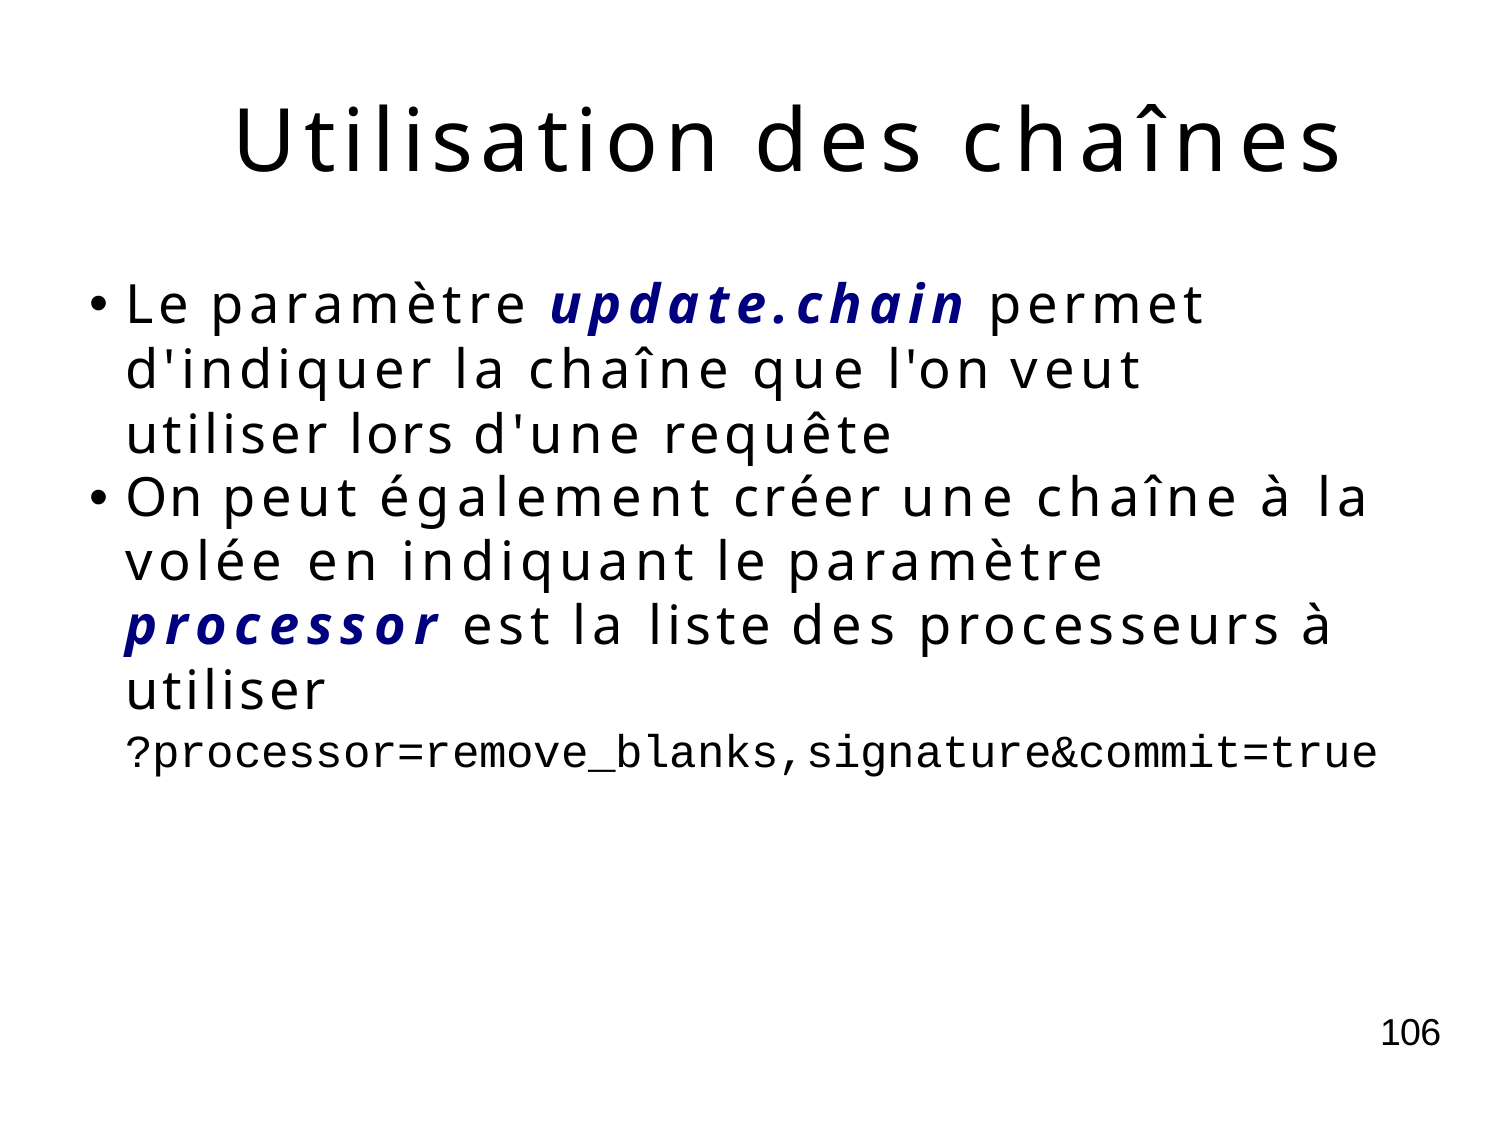

# Utilisation des chaînes
Le paramètre update.chain permet d'indiquer la chaîne que l'on veut utiliser lors d'une requête
On peut également créer une chaîne à la volée en indiquant le paramètre processor est la liste des processeurs à utiliser
?processor=remove_blanks,signature&commit=true
106